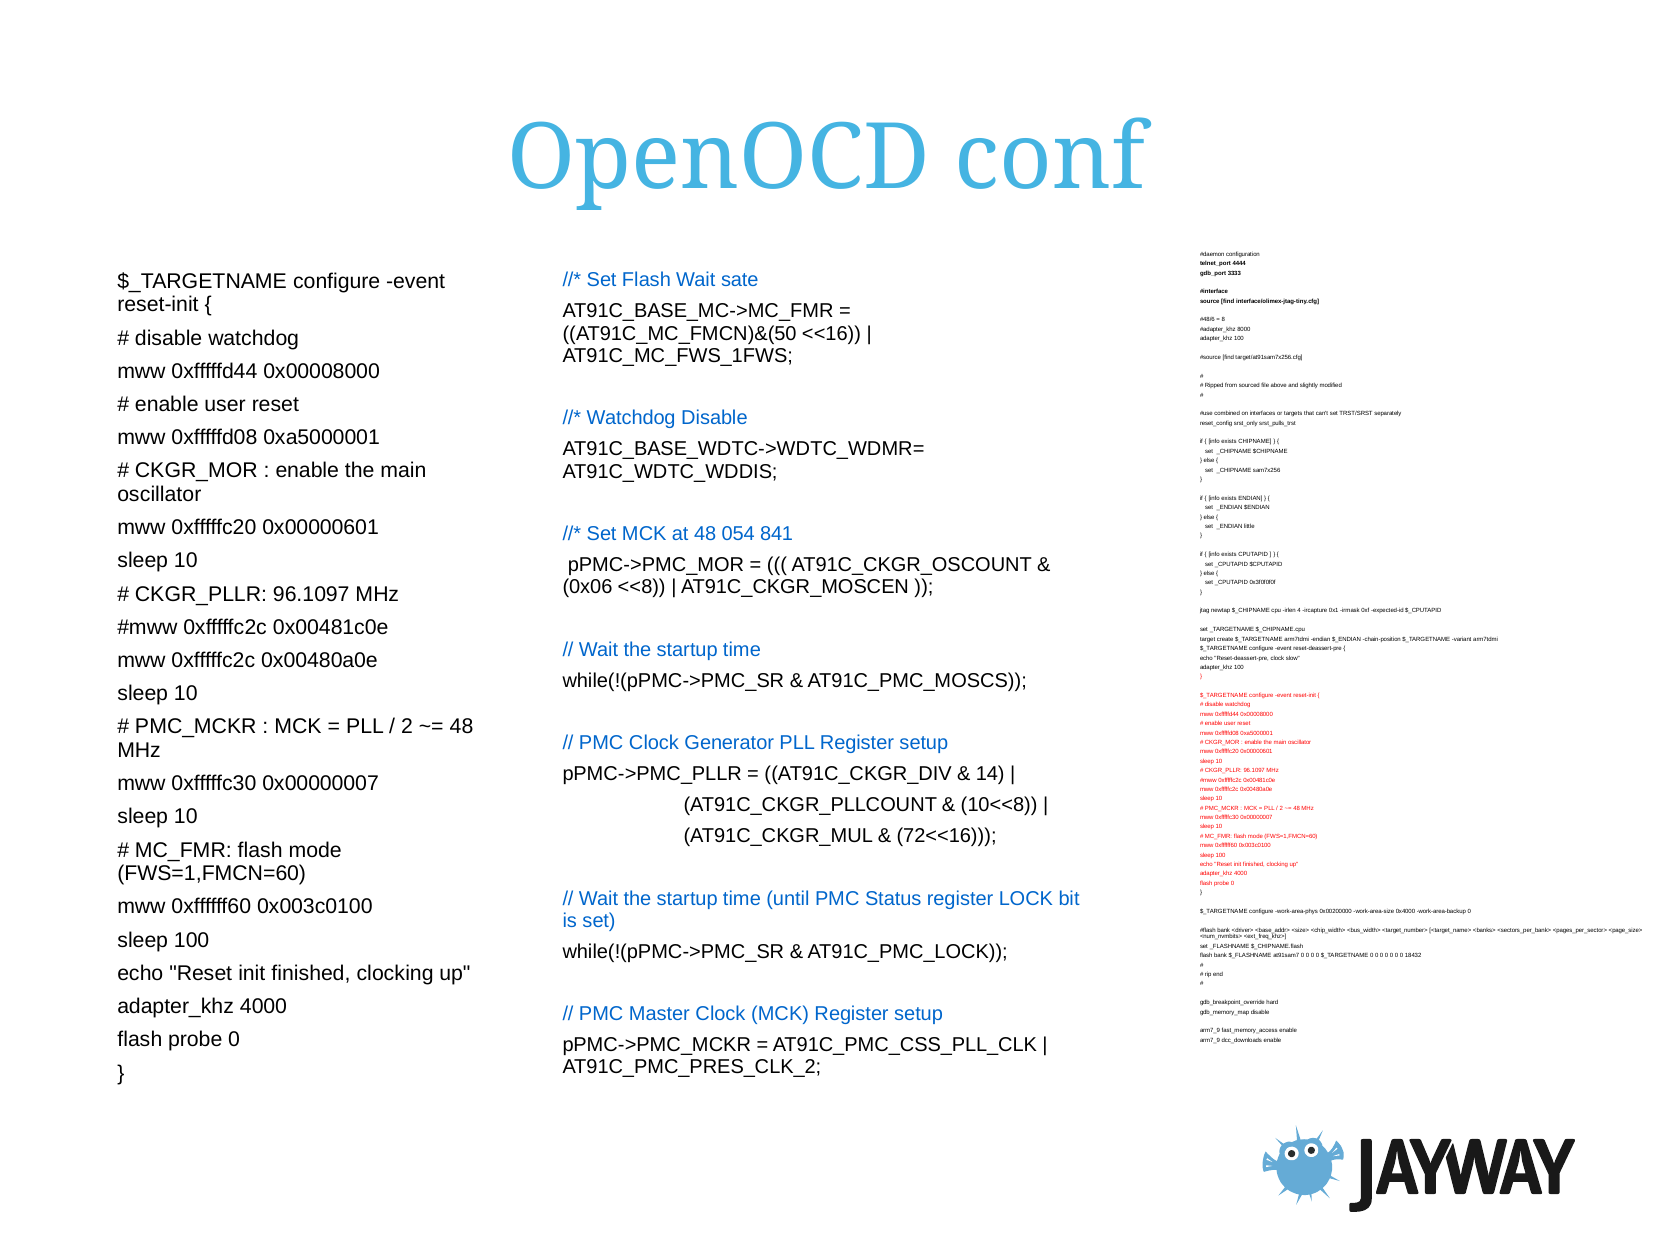

# OpenOCD conf
#daemon configuration
telnet_port 4444
gdb_port 3333
#interface
source [find interface/olimex-jtag-tiny.cfg]
#48/6 = 8
#adapter_khz 8000
adapter_khz 100
#source [find target/at91sam7x256.cfg]
#
# Ripped from sourced file above and slightly modified
#
#use combined on interfaces or targets that can't set TRST/SRST separately
reset_config srst_only srst_pulls_trst
if { [info exists CHIPNAME] } {
 set _CHIPNAME $CHIPNAME
} else {
 set _CHIPNAME sam7x256
}
if { [info exists ENDIAN] } {
 set _ENDIAN $ENDIAN
} else {
 set _ENDIAN little
}
if { [info exists CPUTAPID ] } {
 set _CPUTAPID $CPUTAPID
} else {
 set _CPUTAPID 0x3f0f0f0f
}
jtag newtap $_CHIPNAME cpu -irlen 4 -ircapture 0x1 -irmask 0xf -expected-id $_CPUTAPID
set _TARGETNAME $_CHIPNAME.cpu
target create $_TARGETNAME arm7tdmi -endian $_ENDIAN -chain-position $_TARGETNAME -variant arm7tdmi
$_TARGETNAME configure -event reset-deassert-pre {
echo "Reset-deassert-pre, clock slow"
adapter_khz 100
}
$_TARGETNAME configure -event reset-init {
# disable watchdog
mww 0xfffffd44 0x00008000
# enable user reset
mww 0xfffffd08 0xa5000001
# CKGR_MOR : enable the main oscillator
mww 0xfffffc20 0x00000601
sleep 10
# CKGR_PLLR: 96.1097 MHz
#mww 0xfffffc2c 0x00481c0e
mww 0xfffffc2c 0x00480a0e
sleep 10
# PMC_MCKR : MCK = PLL / 2 ~= 48 MHz
mww 0xfffffc30 0x00000007
sleep 10
# MC_FMR: flash mode (FWS=1,FMCN=60)
mww 0xffffff60 0x003c0100
sleep 100
echo "Reset init finished, clocking up"
adapter_khz 4000
flash probe 0
}
$_TARGETNAME configure -work-area-phys 0x00200000 -work-area-size 0x4000 -work-area-backup 0
#flash bank <driver> <base_addr> <size> <chip_width> <bus_width> <target_number> [<target_name> <banks> <sectors_per_bank> <pages_per_sector> <page_size> <num_nvmbits> <ext_freq_khz>]
set _FLASHNAME $_CHIPNAME.flash
flash bank $_FLASHNAME at91sam7 0 0 0 0 $_TARGETNAME 0 0 0 0 0 0 0 18432
#
# rip end
#
gdb_breakpoint_override hard
gdb_memory_map disable
arm7_9 fast_memory_access enable
arm7_9 dcc_downloads enable
$_TARGETNAME configure -event reset-init {
# disable watchdog
mww 0xfffffd44 0x00008000
# enable user reset
mww 0xfffffd08 0xa5000001
# CKGR_MOR : enable the main oscillator
mww 0xfffffc20 0x00000601
sleep 10
# CKGR_PLLR: 96.1097 MHz
#mww 0xfffffc2c 0x00481c0e
mww 0xfffffc2c 0x00480a0e
sleep 10
# PMC_MCKR : MCK = PLL / 2 ~= 48 MHz
mww 0xfffffc30 0x00000007
sleep 10
# MC_FMR: flash mode (FWS=1,FMCN=60)
mww 0xffffff60 0x003c0100
sleep 100
echo "Reset init finished, clocking up"
adapter_khz 4000
flash probe 0
}
//* Set Flash Wait sate
AT91C_BASE_MC->MC_FMR = ((AT91C_MC_FMCN)&(50 <<16)) | AT91C_MC_FWS_1FWS;
//* Watchdog Disable
AT91C_BASE_WDTC->WDTC_WDMR= AT91C_WDTC_WDDIS;
//* Set MCK at 48 054 841
 pPMC->PMC_MOR = ((( AT91C_CKGR_OSCOUNT & (0x06 <<8)) | AT91C_CKGR_MOSCEN ));
// Wait the startup time
while(!(pPMC->PMC_SR & AT91C_PMC_MOSCS));
// PMC Clock Generator PLL Register setup
pPMC->PMC_PLLR = ((AT91C_CKGR_DIV & 14) |
 (AT91C_CKGR_PLLCOUNT & (10<<8)) |
 (AT91C_CKGR_MUL & (72<<16)));
// Wait the startup time (until PMC Status register LOCK bit is set)
while(!(pPMC->PMC_SR & AT91C_PMC_LOCK));
// PMC Master Clock (MCK) Register setup
pPMC->PMC_MCKR = AT91C_PMC_CSS_PLL_CLK | AT91C_PMC_PRES_CLK_2;